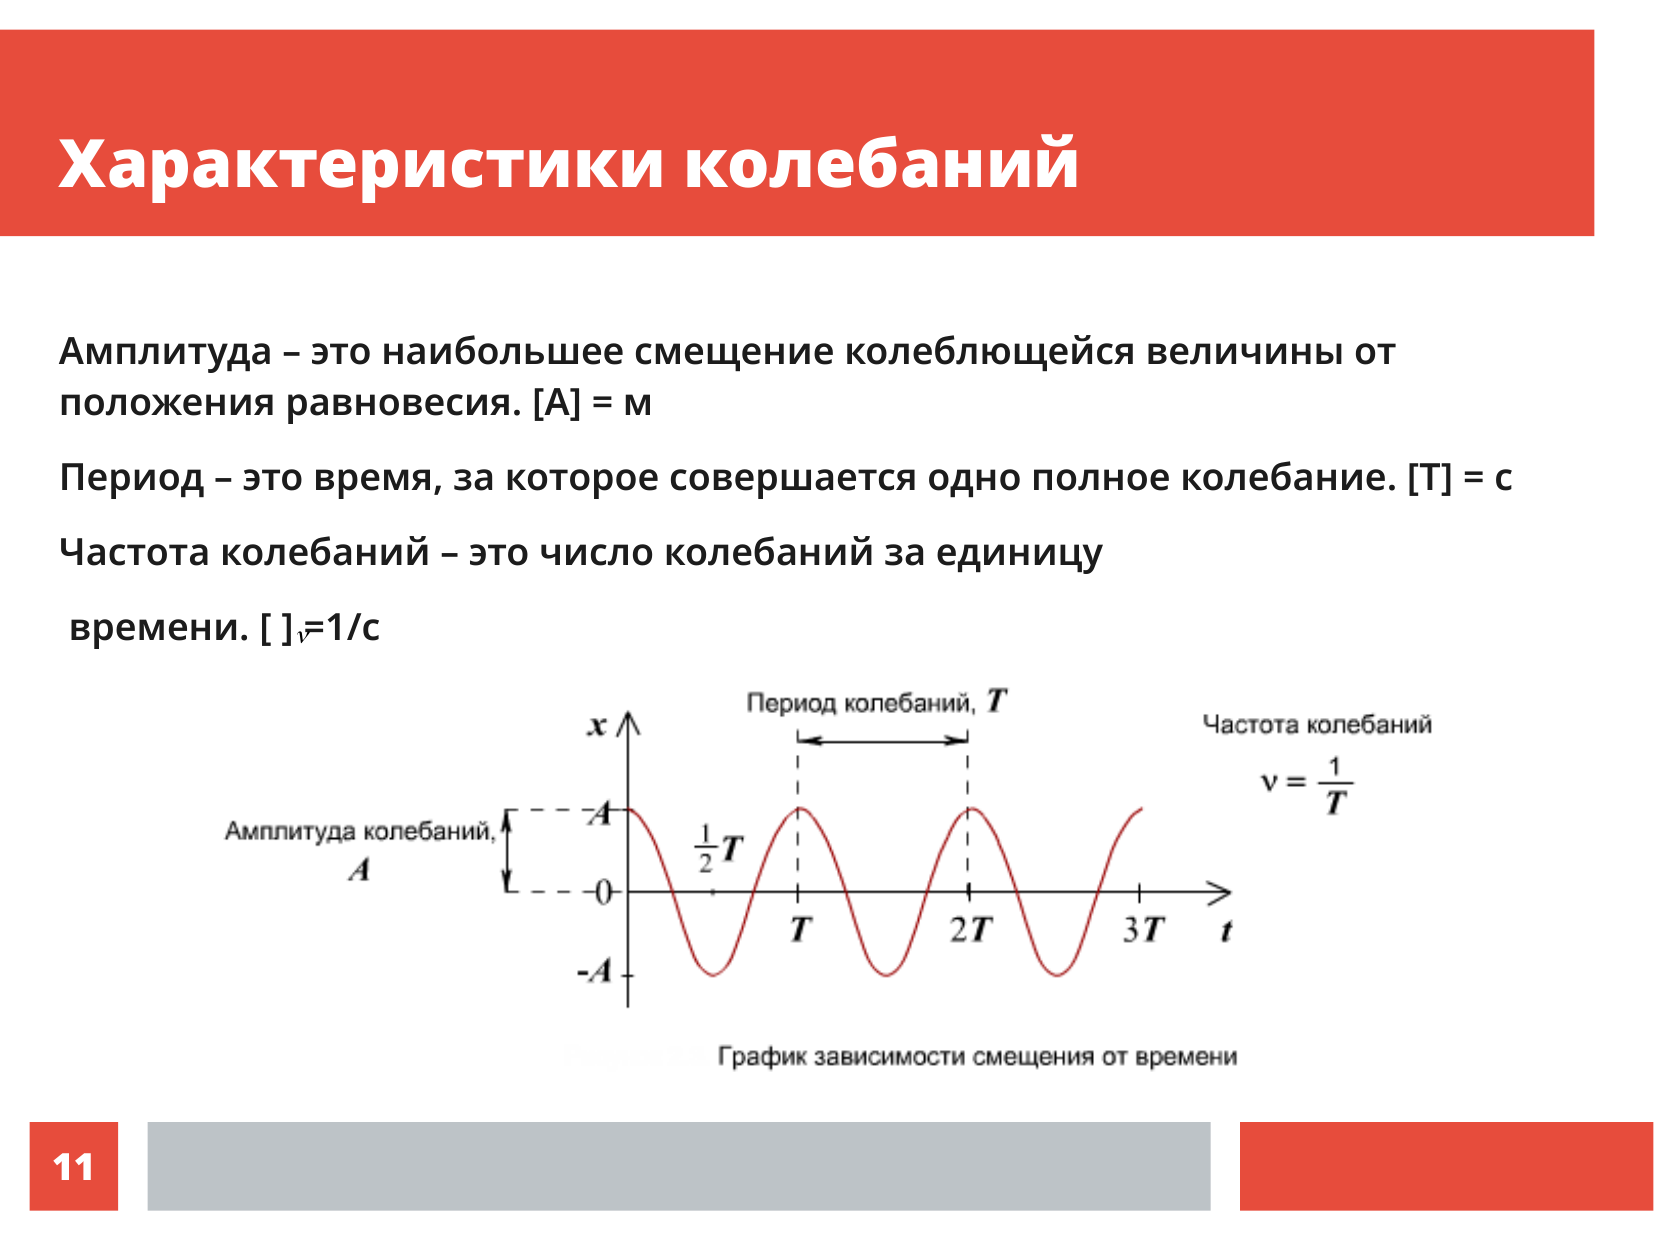

# Характеристики колебаний
Амплитуда – это наибольшее смещение колеблющейся величины от положения равновесия. [A] = м
Период – это время, за которое совершается одно полное колебание. [T] = c
Частота колебаний – это число колебаний за единицу
 времени. [ ] =1/c
11